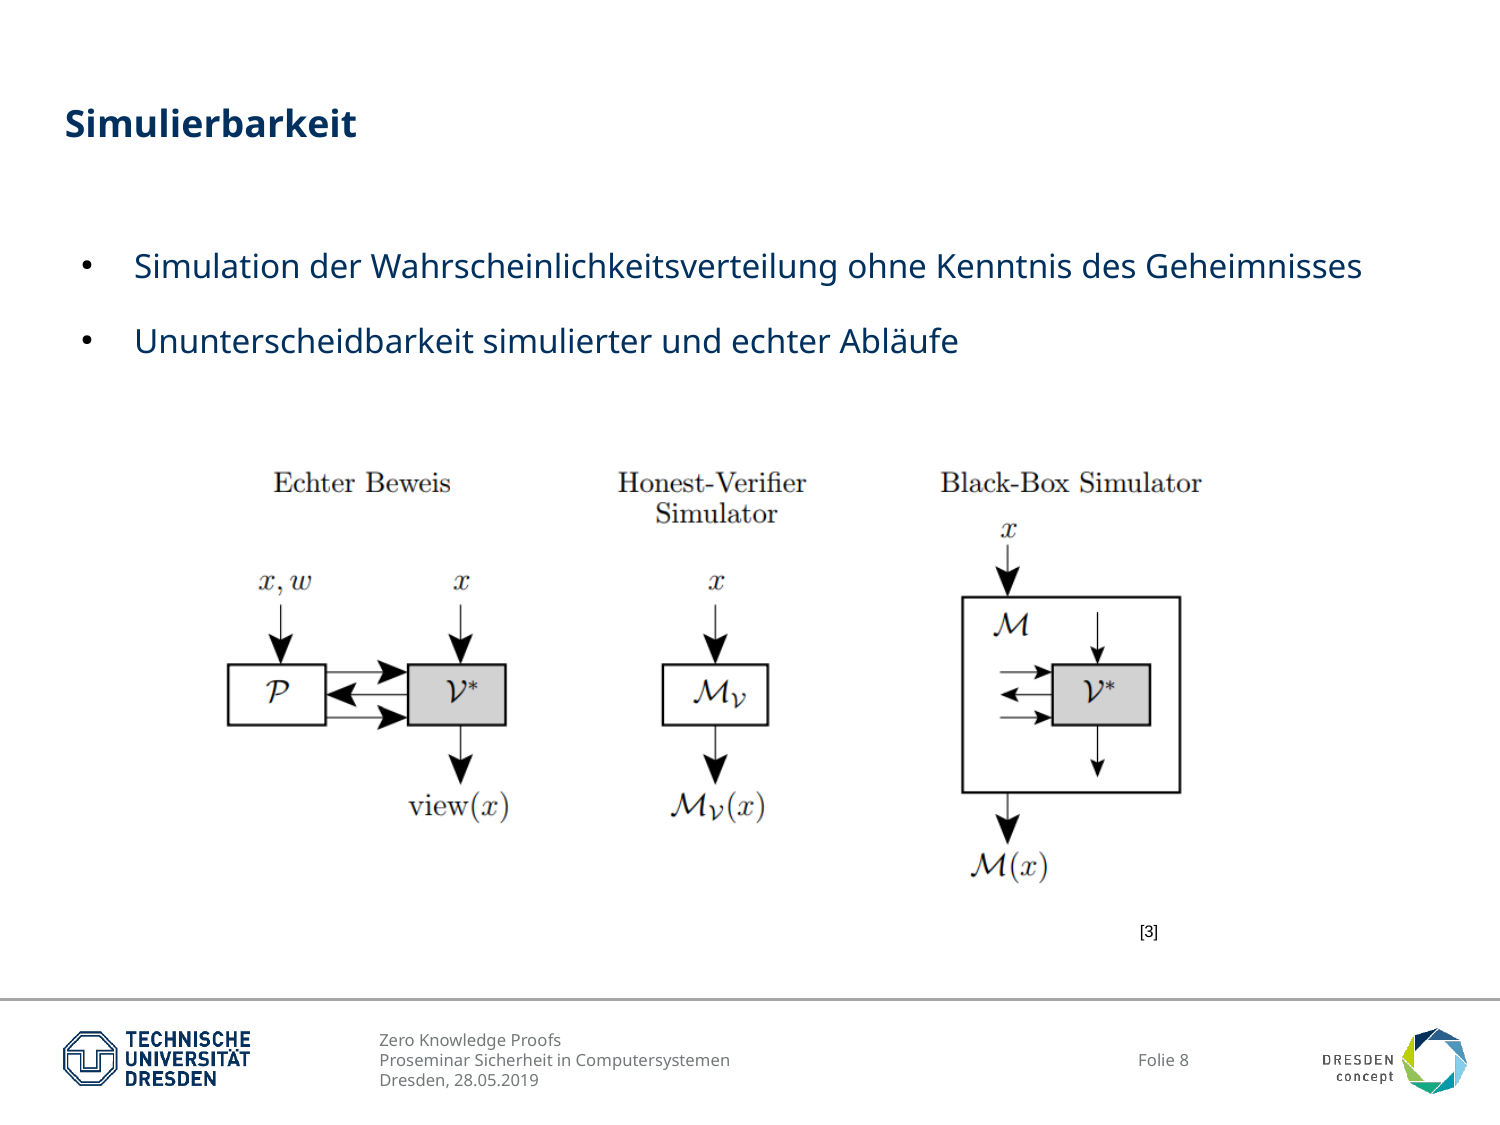

# Simulierbarkeit
Simulation der Wahrscheinlichkeitsverteilung ohne Kenntnis des Geheimnisses
Ununterscheidbarkeit simulierter und echter Abläufe
[3]